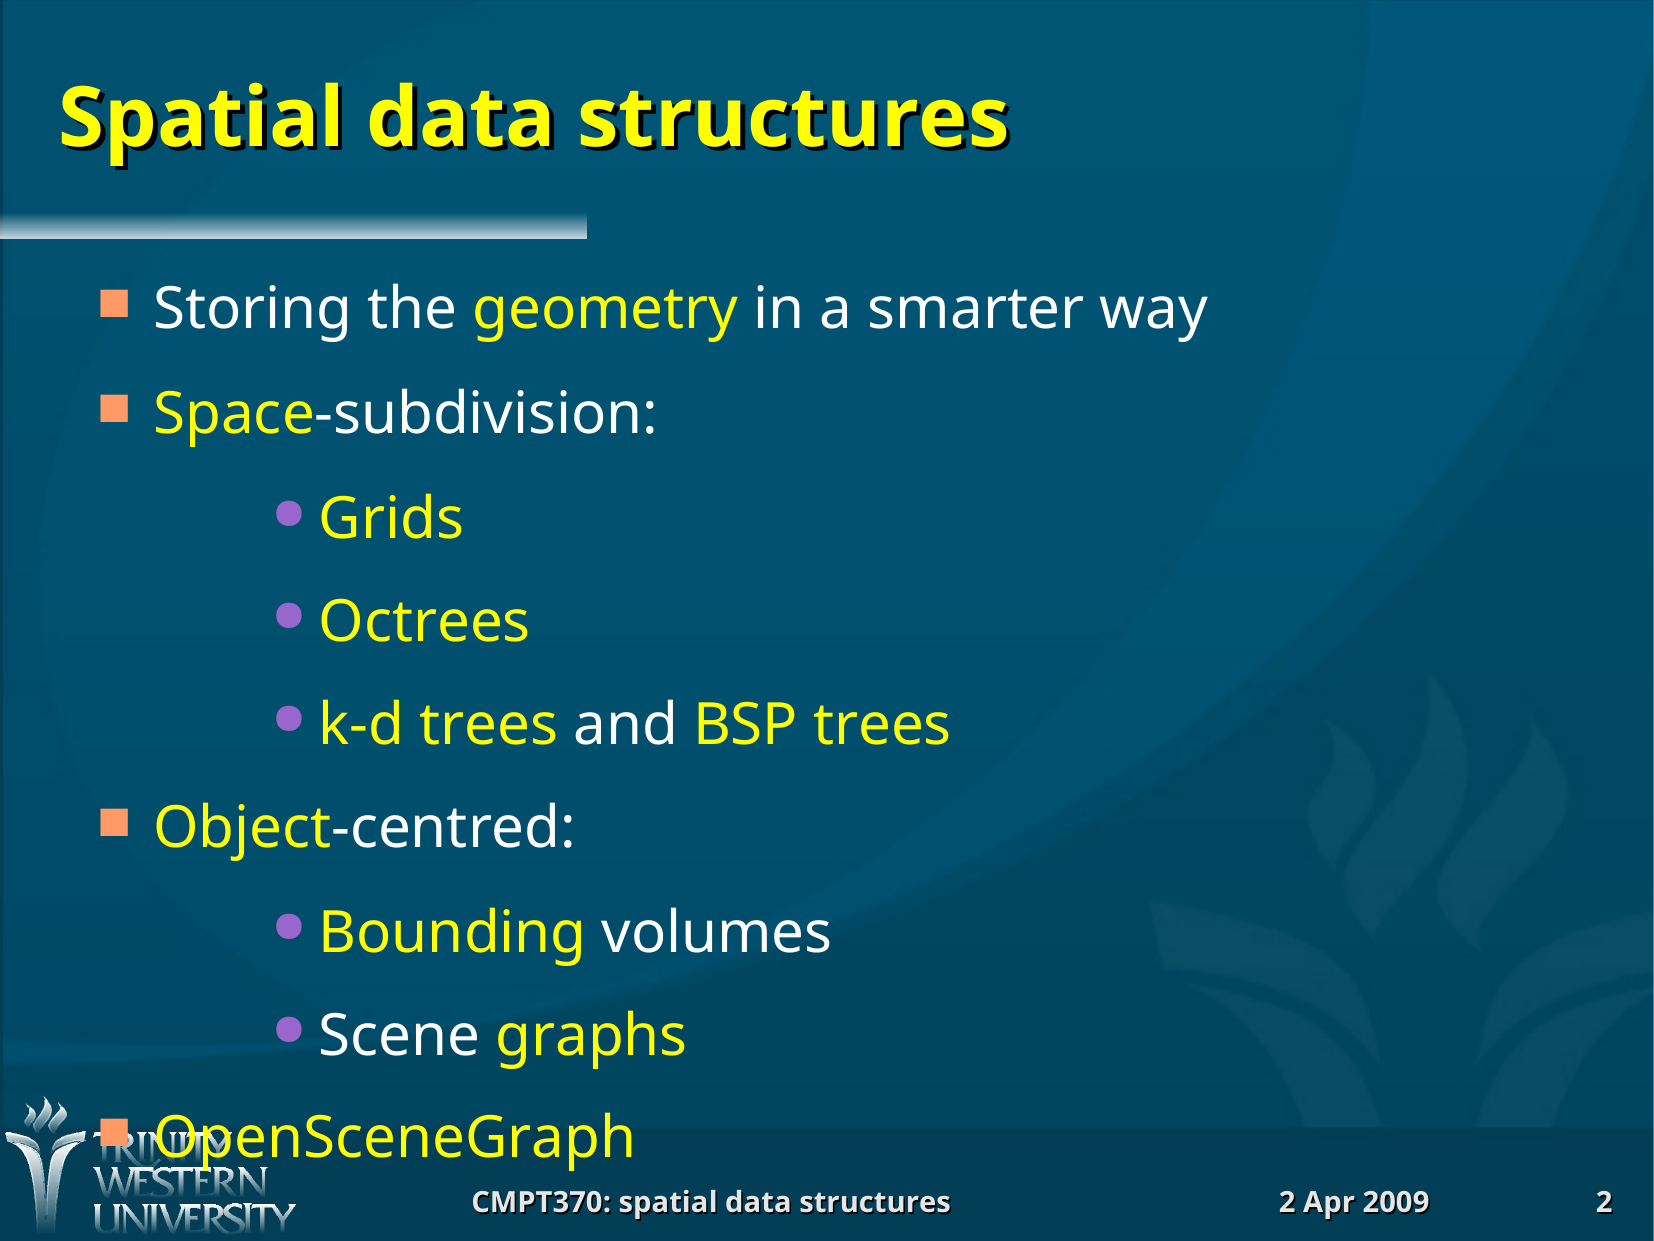

# Spatial data structures
Storing the geometry in a smarter way
Space-subdivision:
Grids
Octrees
k-d trees and BSP trees
Object-centred:
Bounding volumes
Scene graphs
OpenSceneGraph
CMPT370: spatial data structures
2 Apr 2009
2